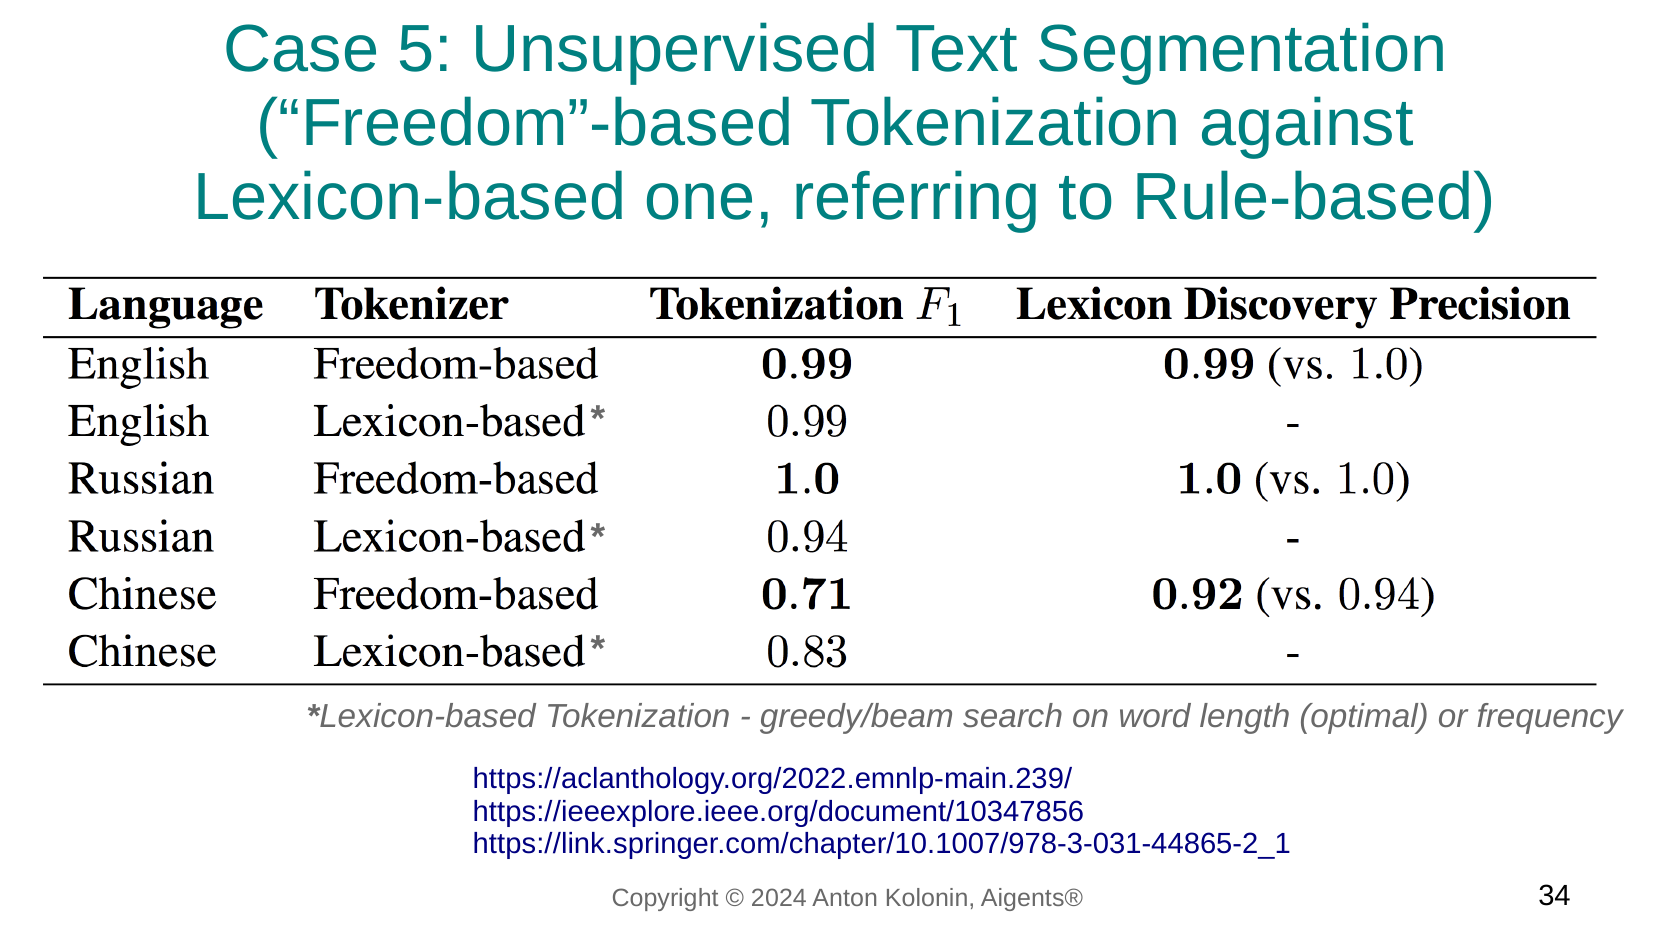

Case 5: Unsupervised Text Segmentation
(“Freedom”-based Tokenization against
Lexicon-based one, referring to Rule-based)
*
*
*
*Lexicon-based Tokenization - greedy/beam search on word length (optimal) or frequency
https://aclanthology.org/2022.emnlp-main.239/
https://ieeexplore.ieee.org/document/10347856
https://link.springer.com/chapter/10.1007/978-3-031-44865-2_1
Copyright © 2024 Anton Kolonin, Aigents®
34